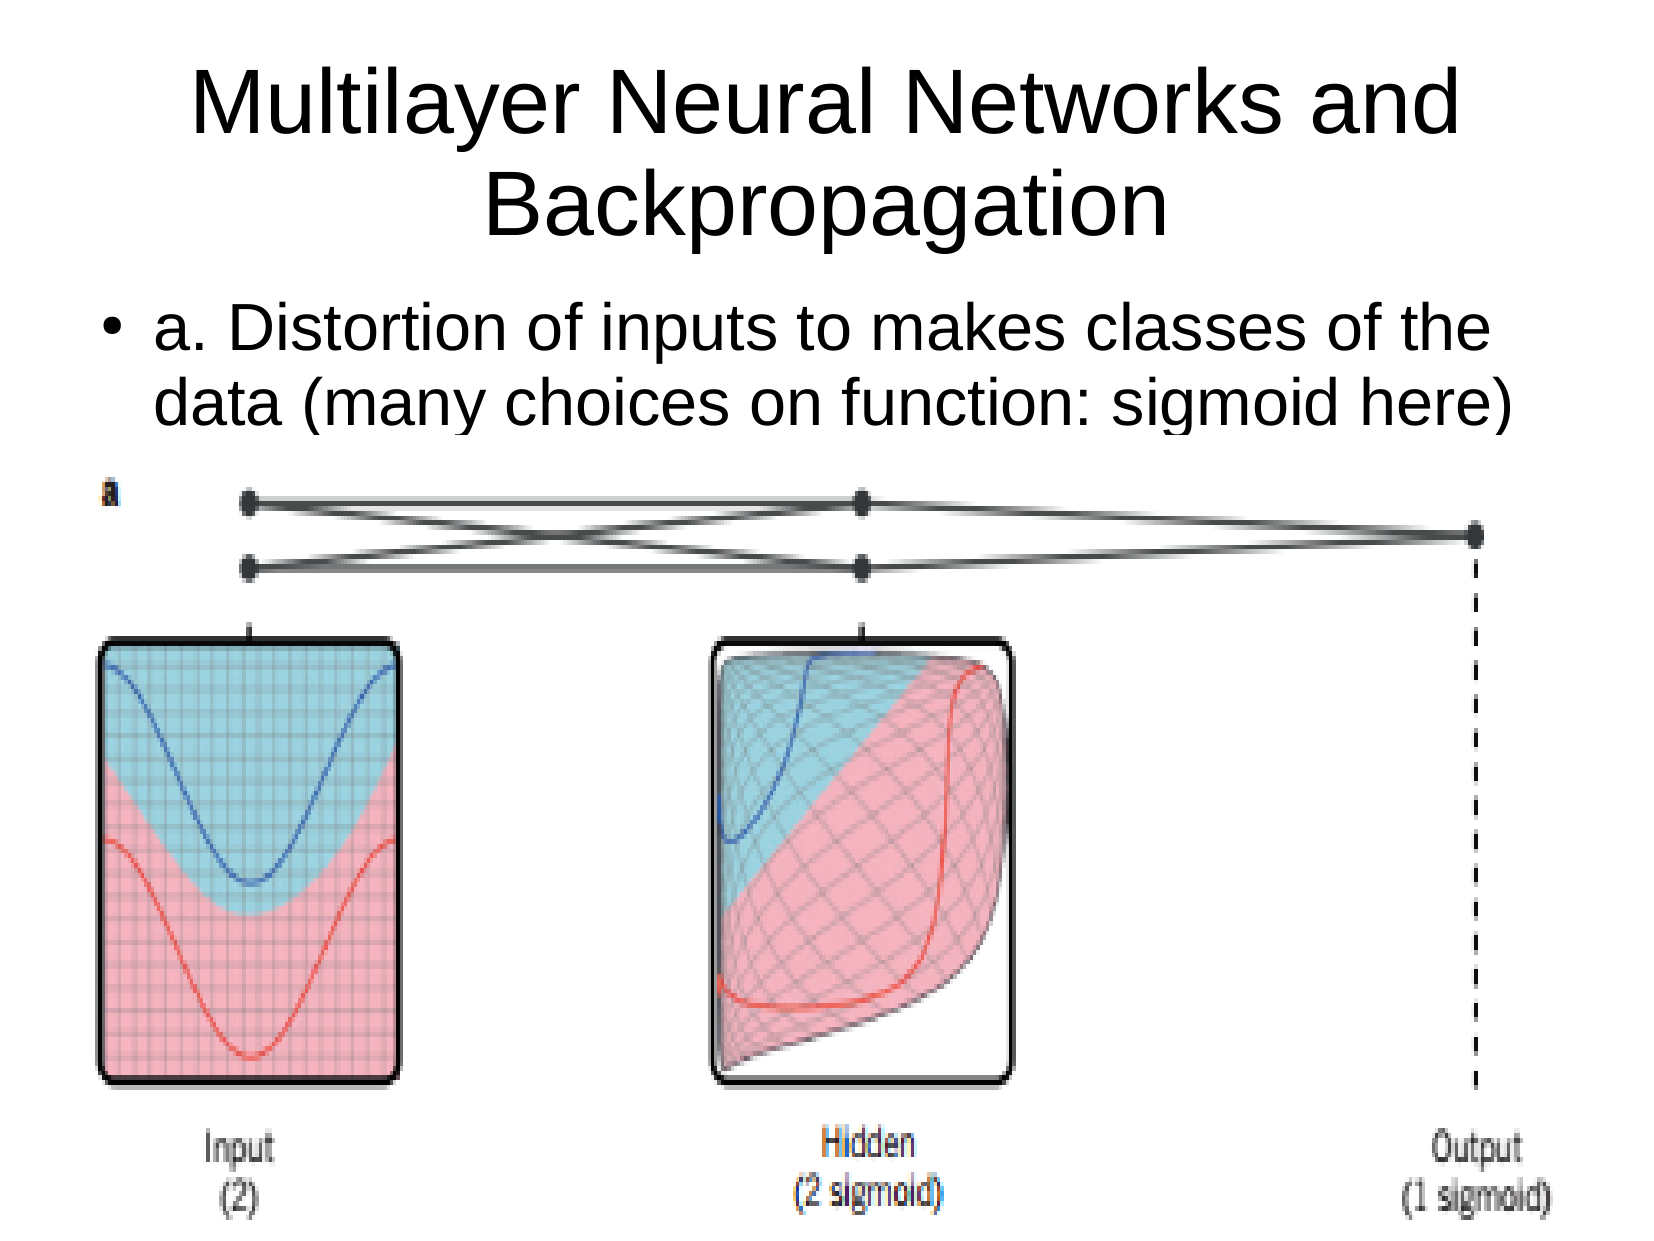

# Multilayer Neural Networks and Backpropagation
a. Distortion of inputs to makes classes of the data (many choices on function: sigmoid here)